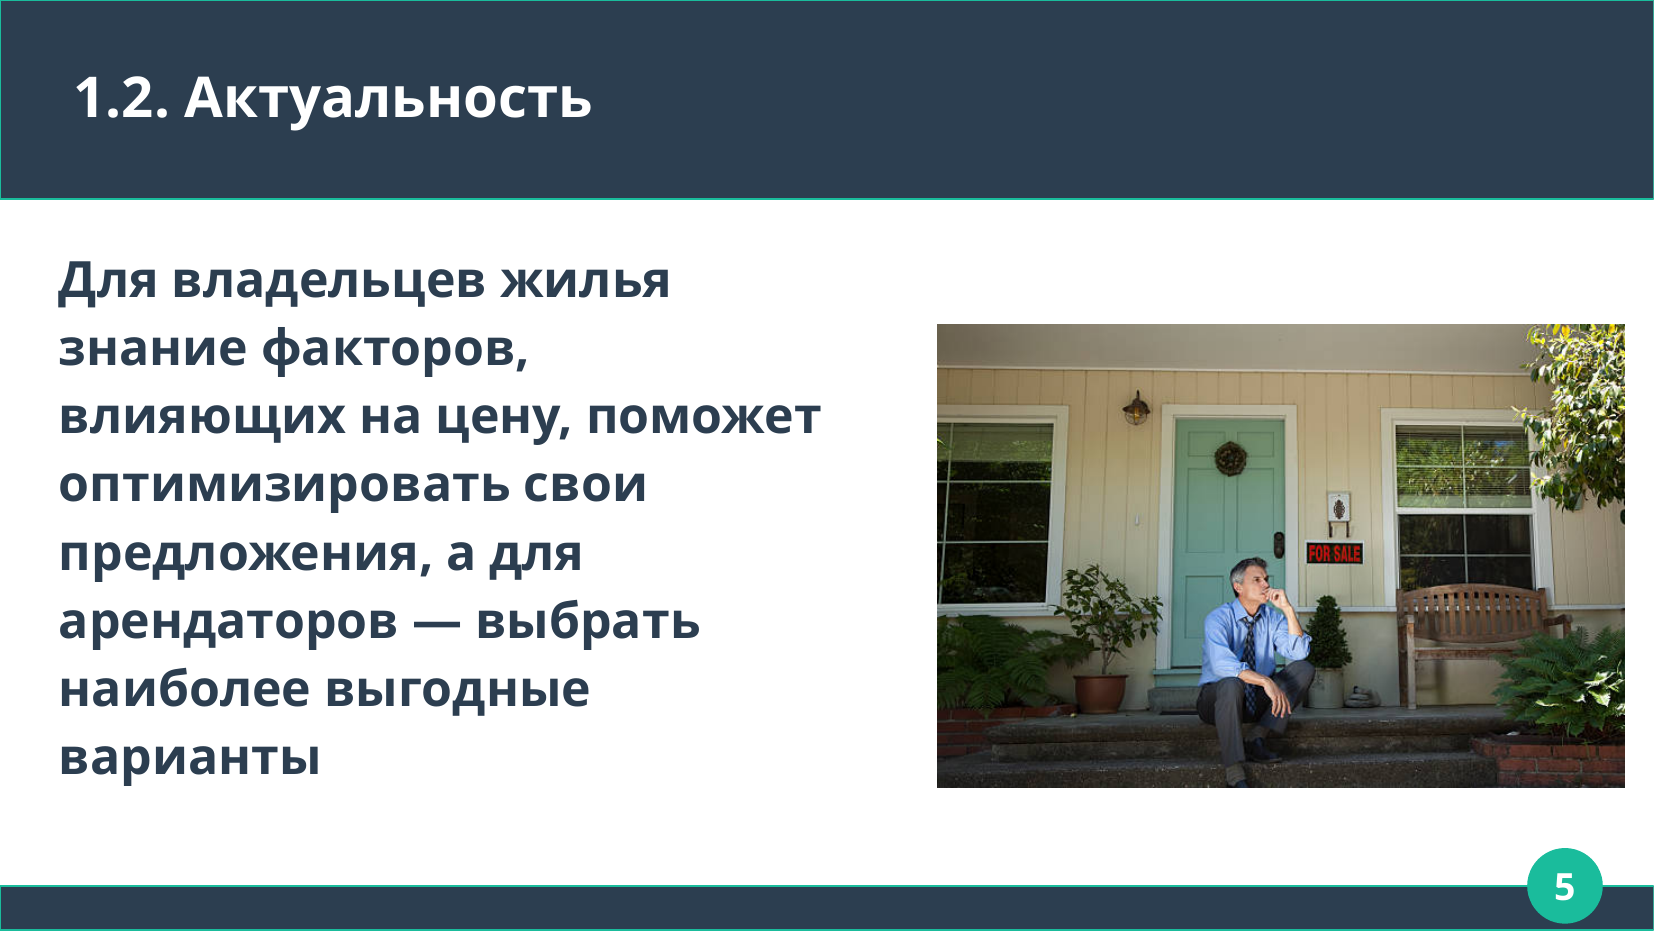

# 1.2. Актуальность
Для владельцев жилья знание факторов, влияющих на цену, поможет оптимизировать свои предложения, а для арендаторов — выбрать наиболее выгодные варианты
5